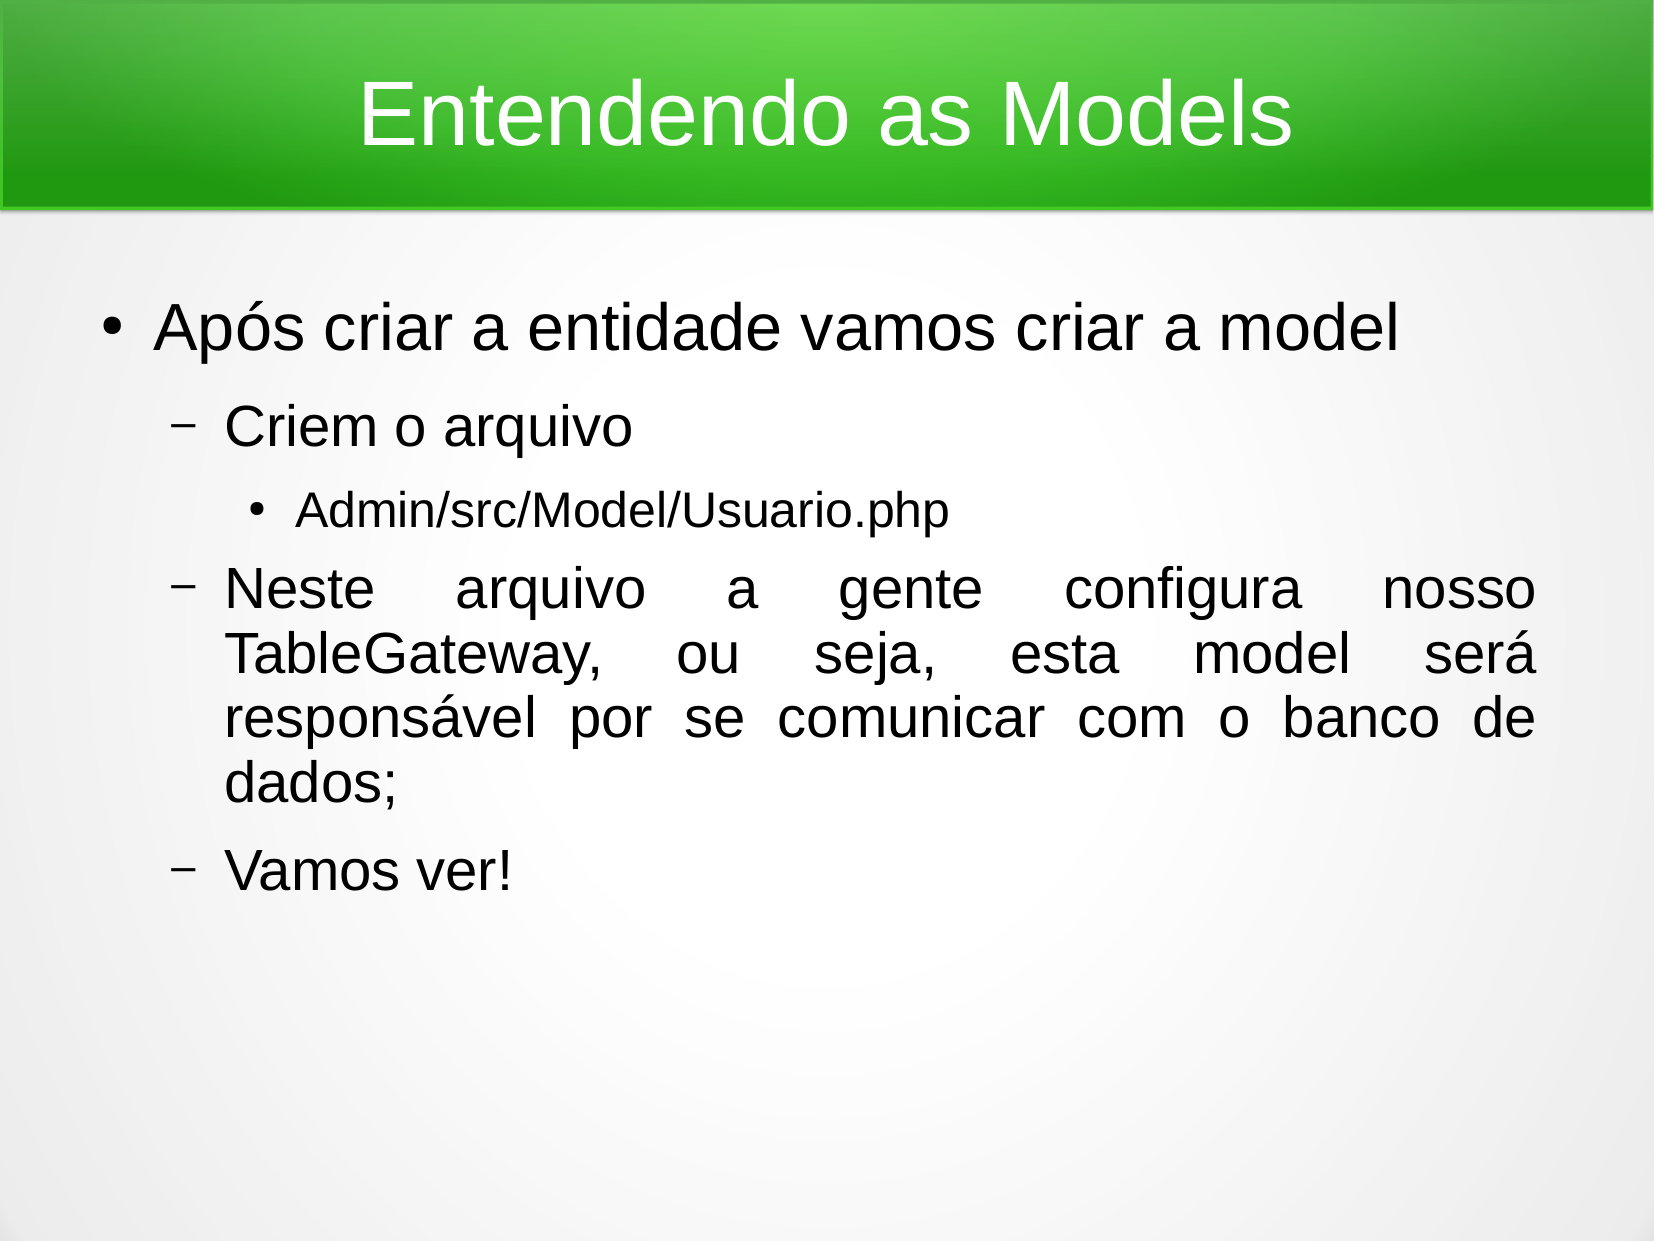

# Entendendo as Models
Após criar a entidade vamos criar a model
Criem o arquivo
Admin/src/Model/Usuario.php
Neste arquivo a gente configura nosso TableGateway, ou seja, esta model será responsável por se comunicar com o banco de dados;
Vamos ver!